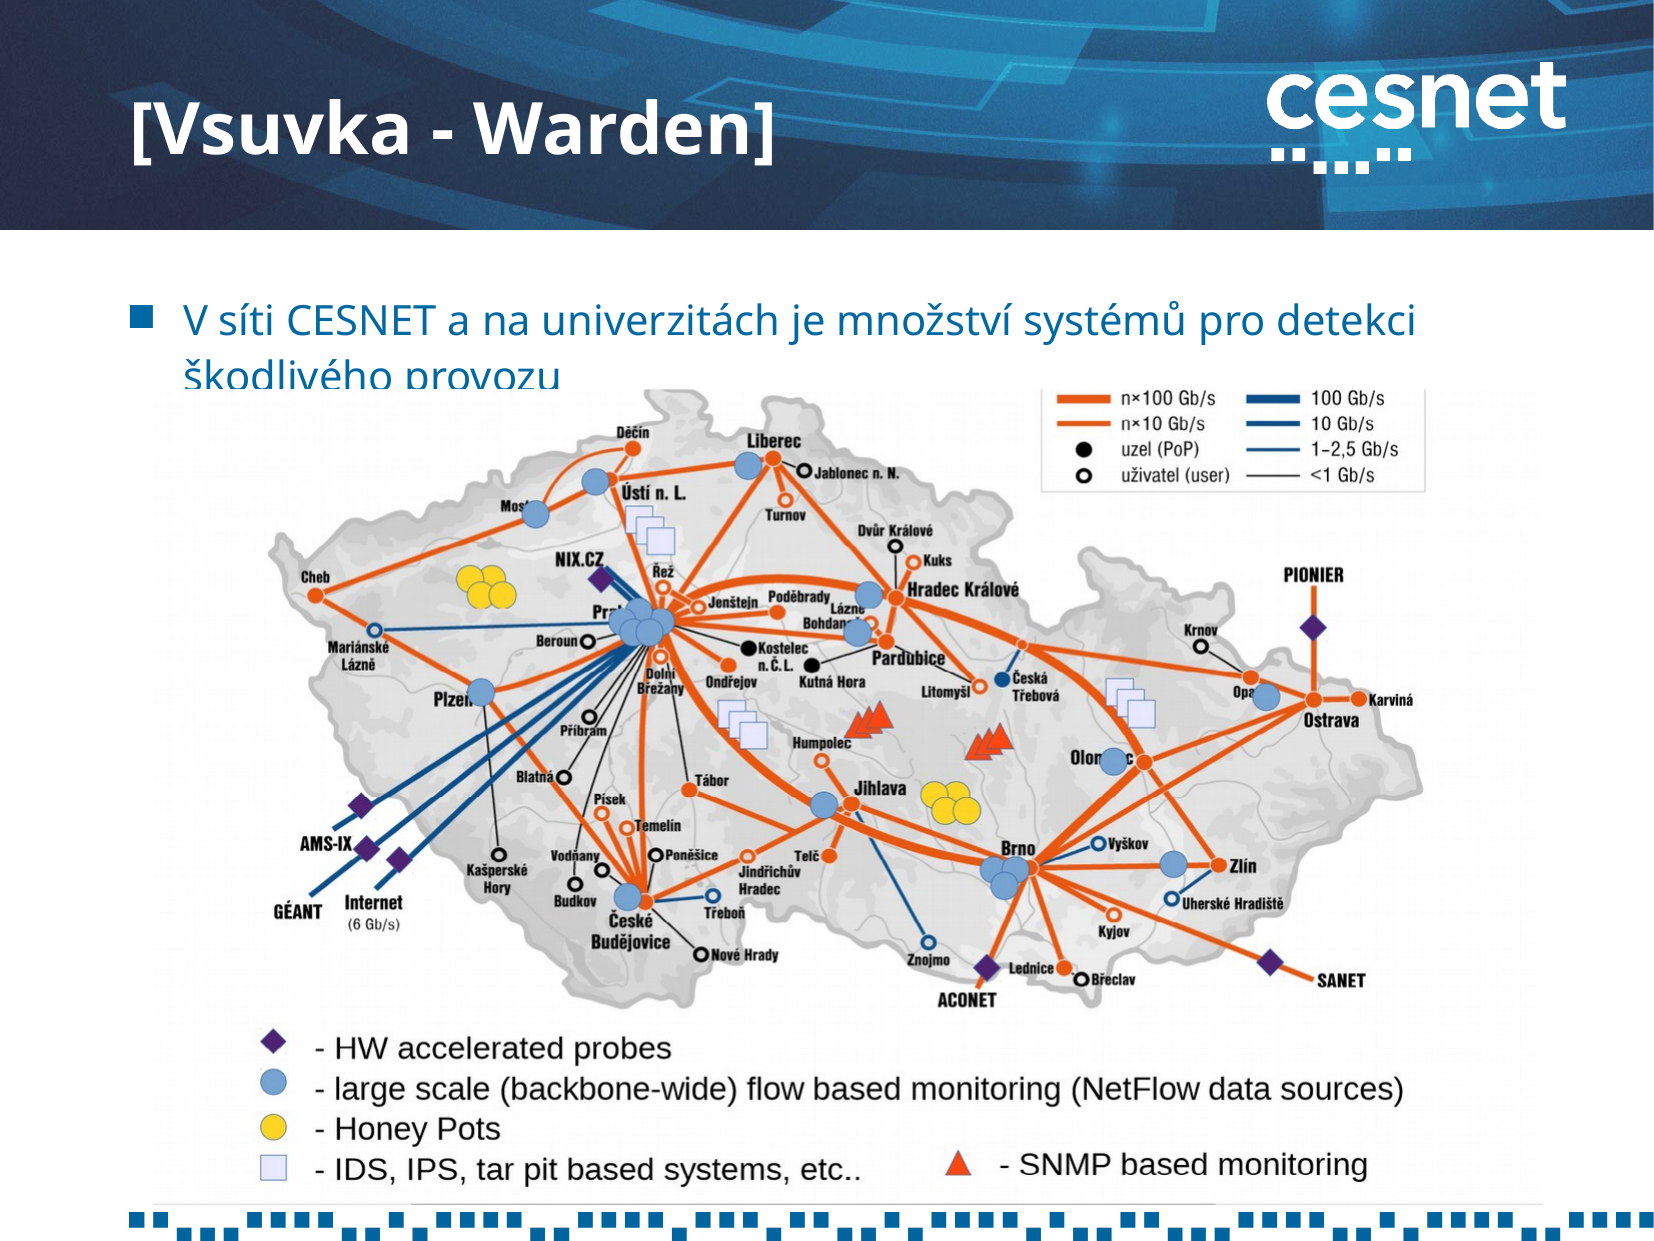

# [Vsuvka - Warden]
V síti CESNET a na univerzitách je množství systémů pro detekci škodlivého provozu